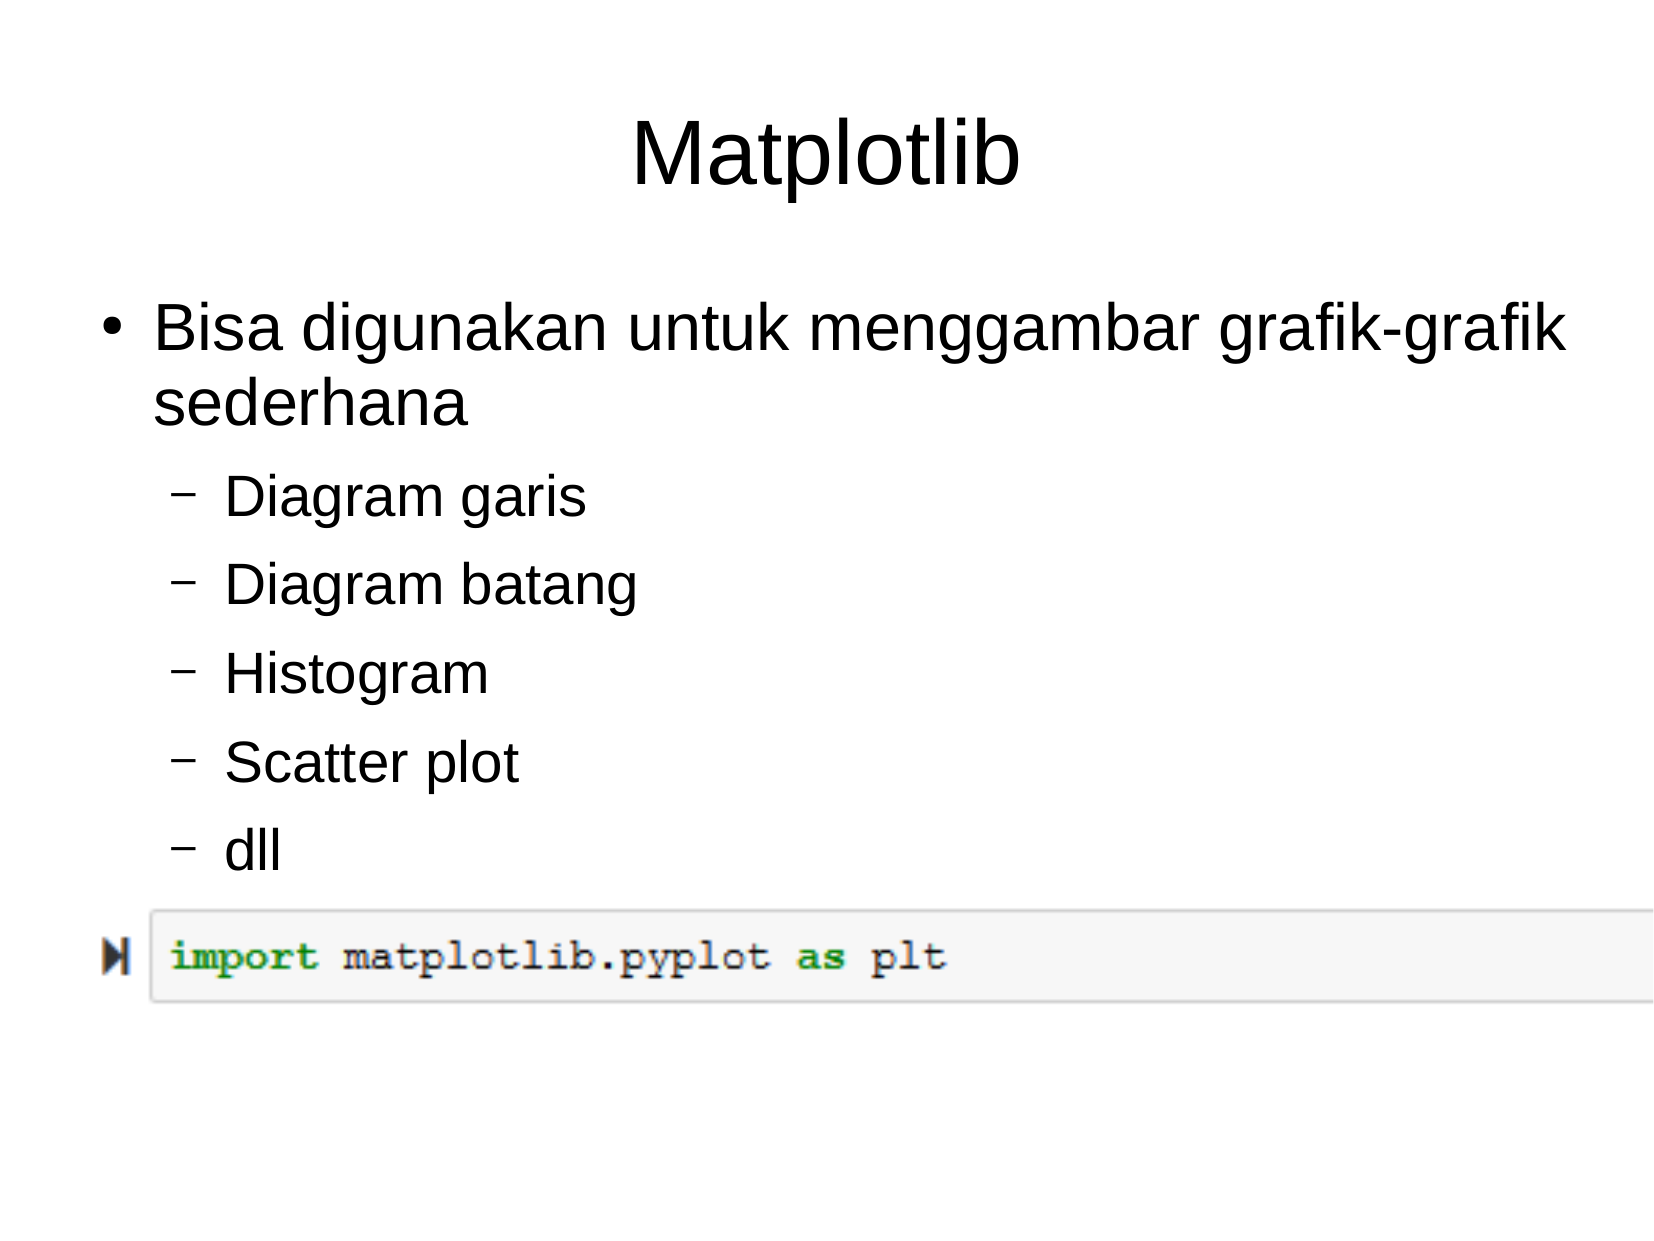

# Matplotlib
Bisa digunakan untuk menggambar grafik-grafik sederhana
Diagram garis
Diagram batang
Histogram
Scatter plot
dll